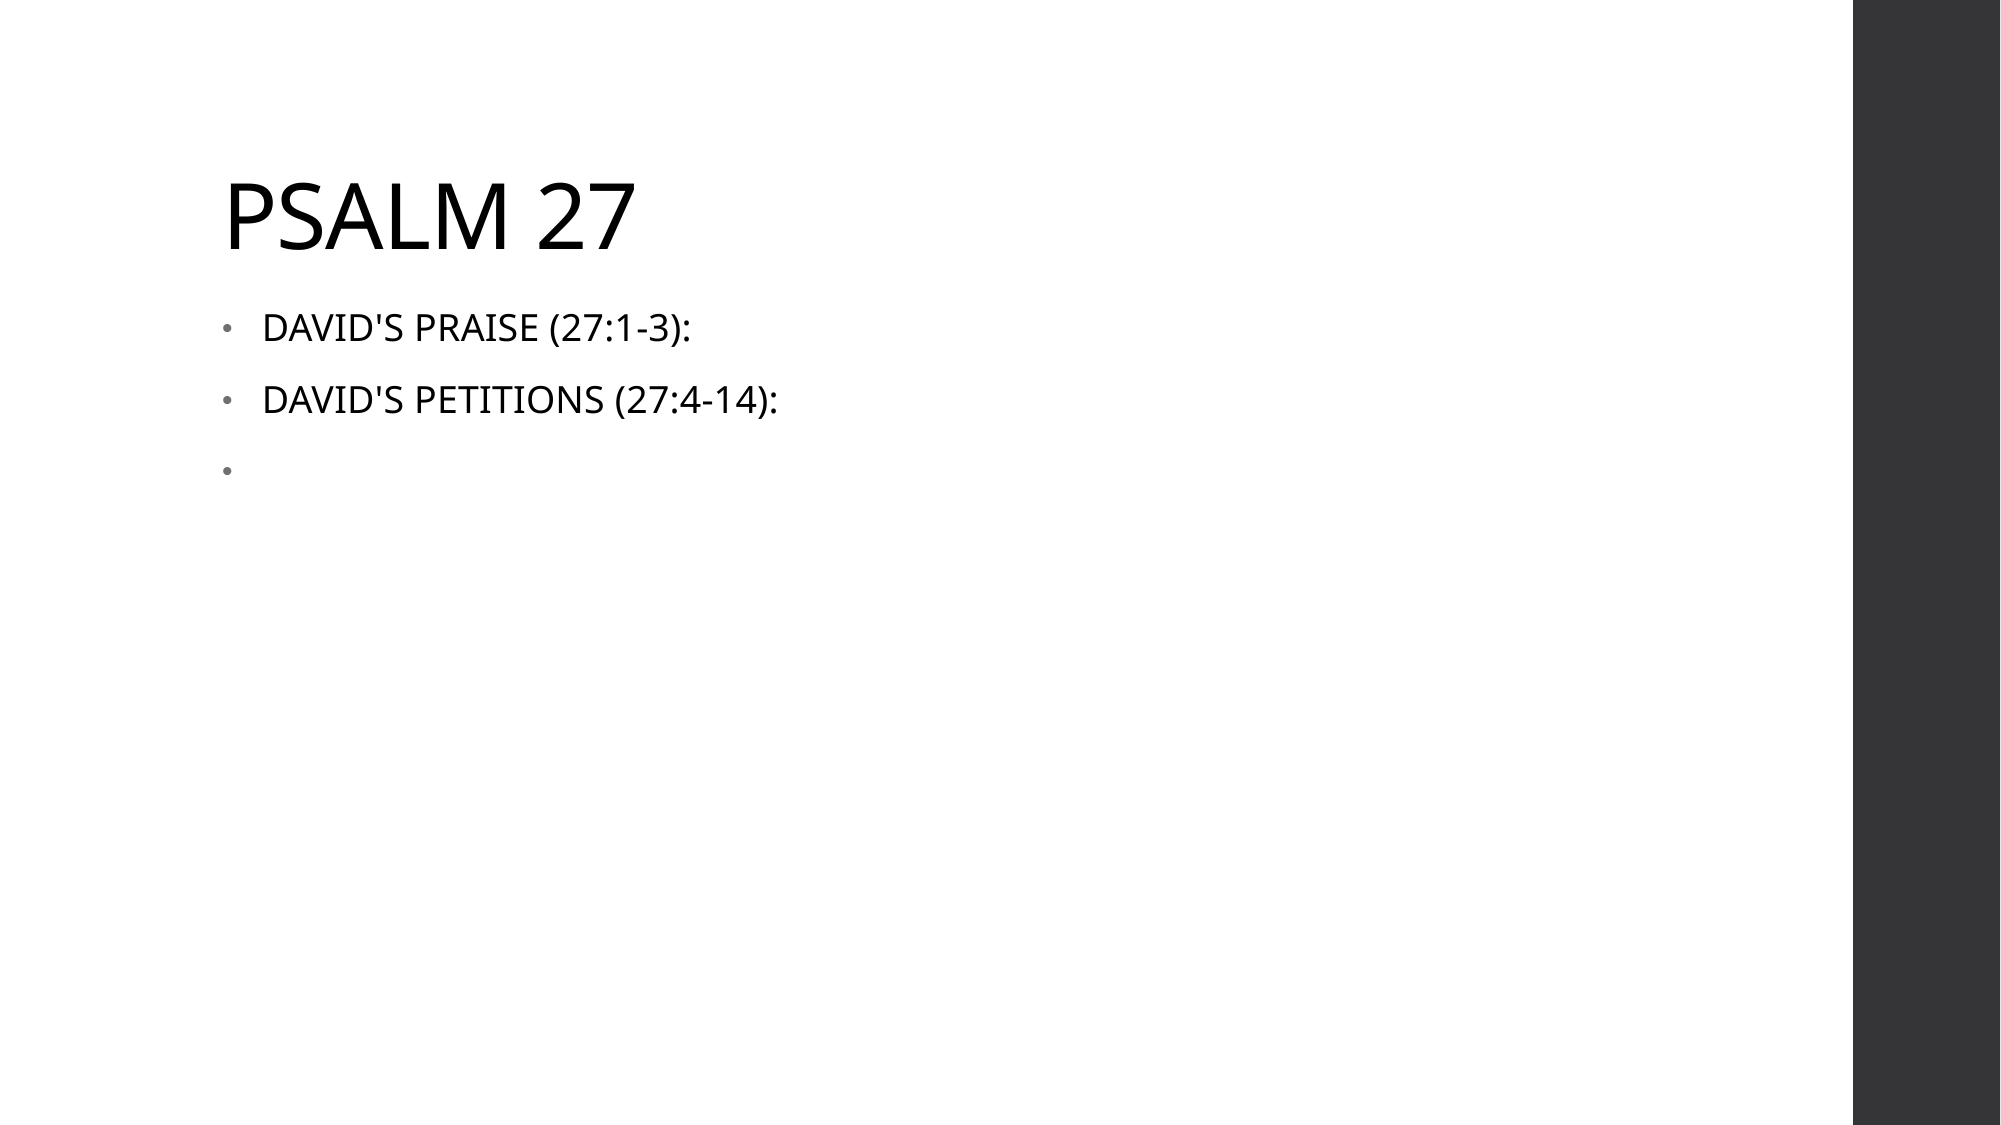

# PSALM 27
 DAVID'S PRAISE (27:1-3):
 DAVID'S PETITIONS (27:4-14):